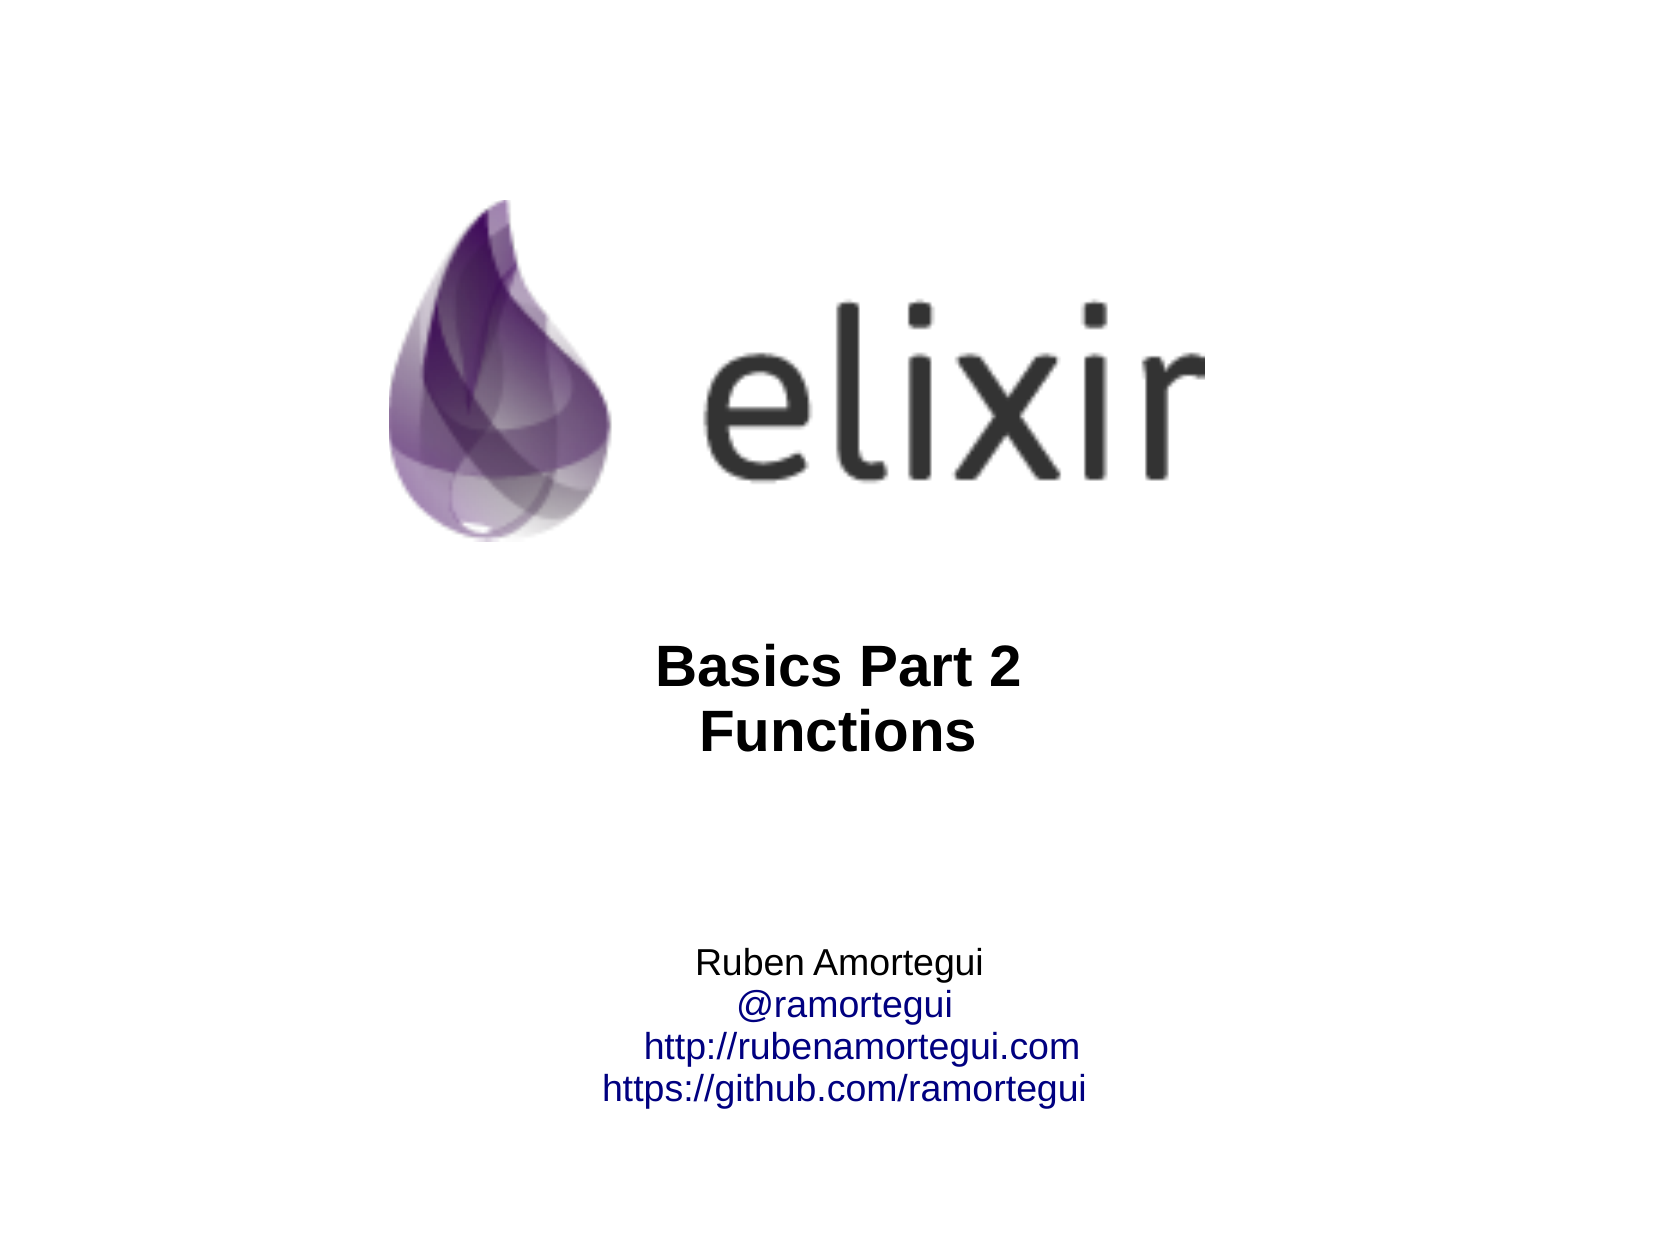

Basics Part 2
Functions
Ruben Amortegui
@ramortegui
http://rubenamortegui.com
https://github.com/ramortegui